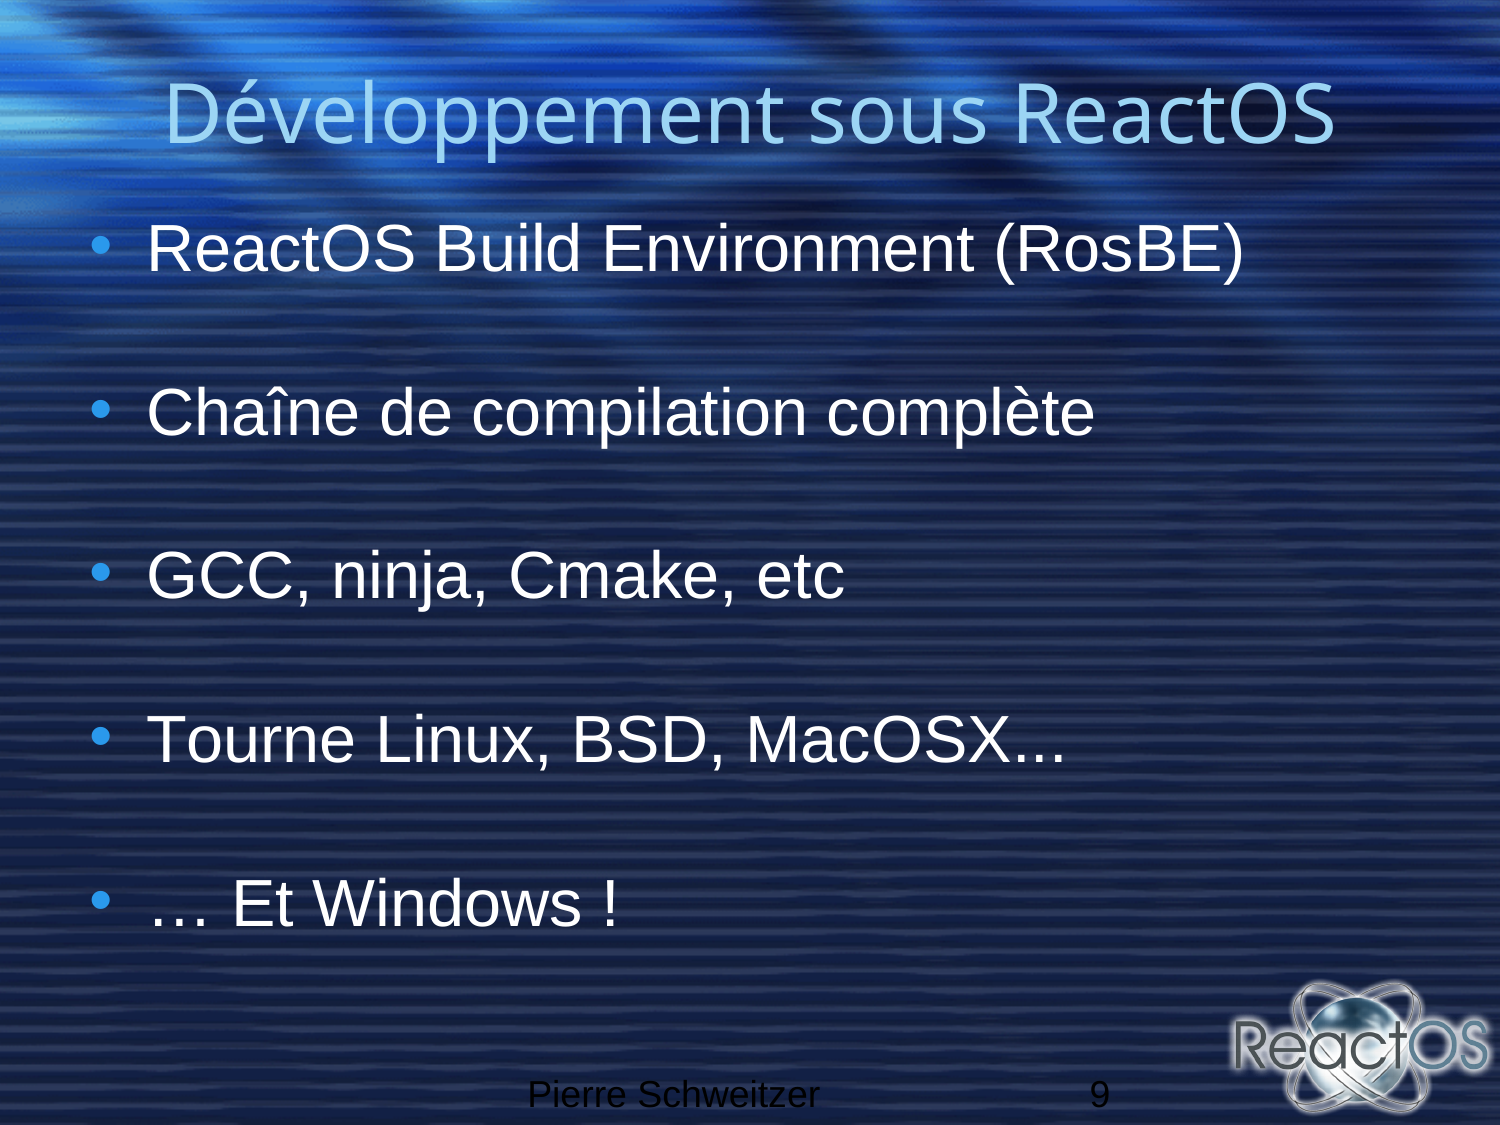

# Développement sous ReactOS
ReactOS Build Environment (RosBE)
Chaîne de compilation complète
GCC, ninja, Cmake, etc
Tourne Linux, BSD, MacOSX...
… Et Windows !
Pierre Schweitzer
9